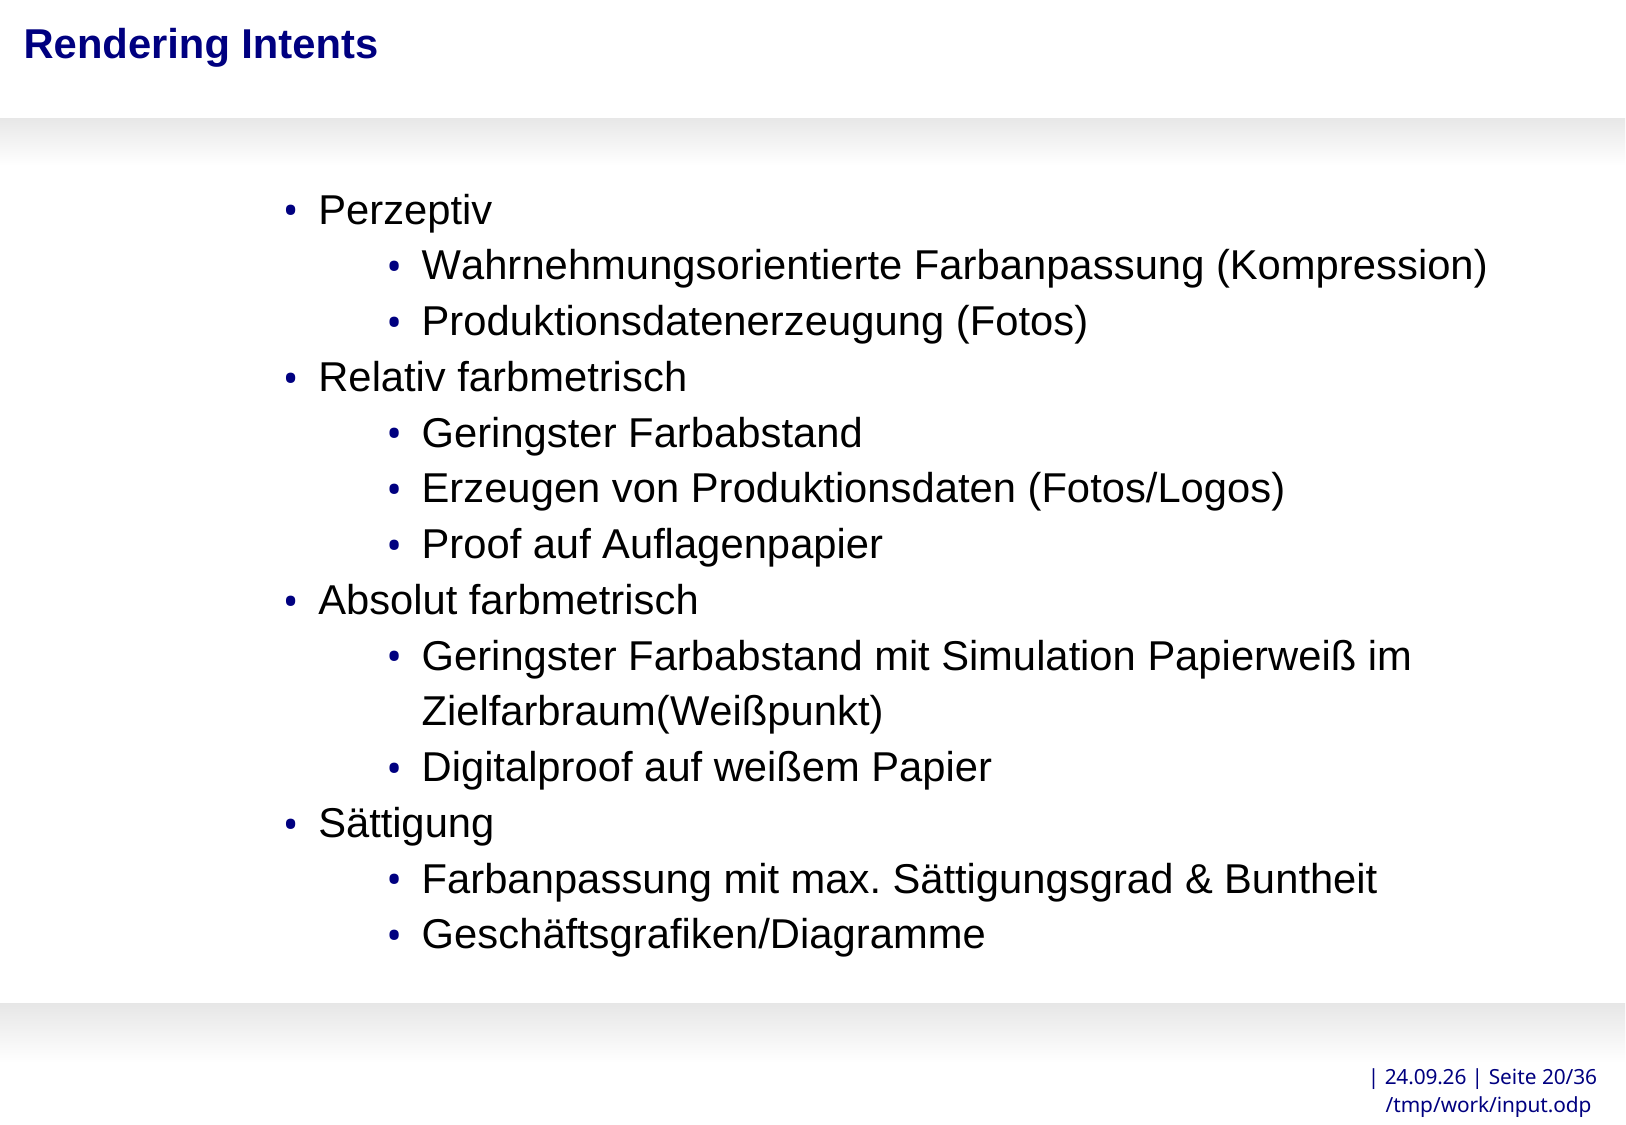

# Rendering Intents
Perzeptiv
Wahrnehmungsorientierte Farbanpassung (Kompression)
Produktionsdatenerzeugung (Fotos)
Relativ farbmetrisch
Geringster Farbabstand
Erzeugen von Produktionsdaten (Fotos/Logos)
Proof auf Auflagenpapier
Absolut farbmetrisch
Geringster Farbabstand mit Simulation Papierweiß im Zielfarbraum(Weißpunkt)
Digitalproof auf weißem Papier
Sättigung
Farbanpassung mit max. Sättigungsgrad & Buntheit
Geschäftsgrafiken/Diagramme